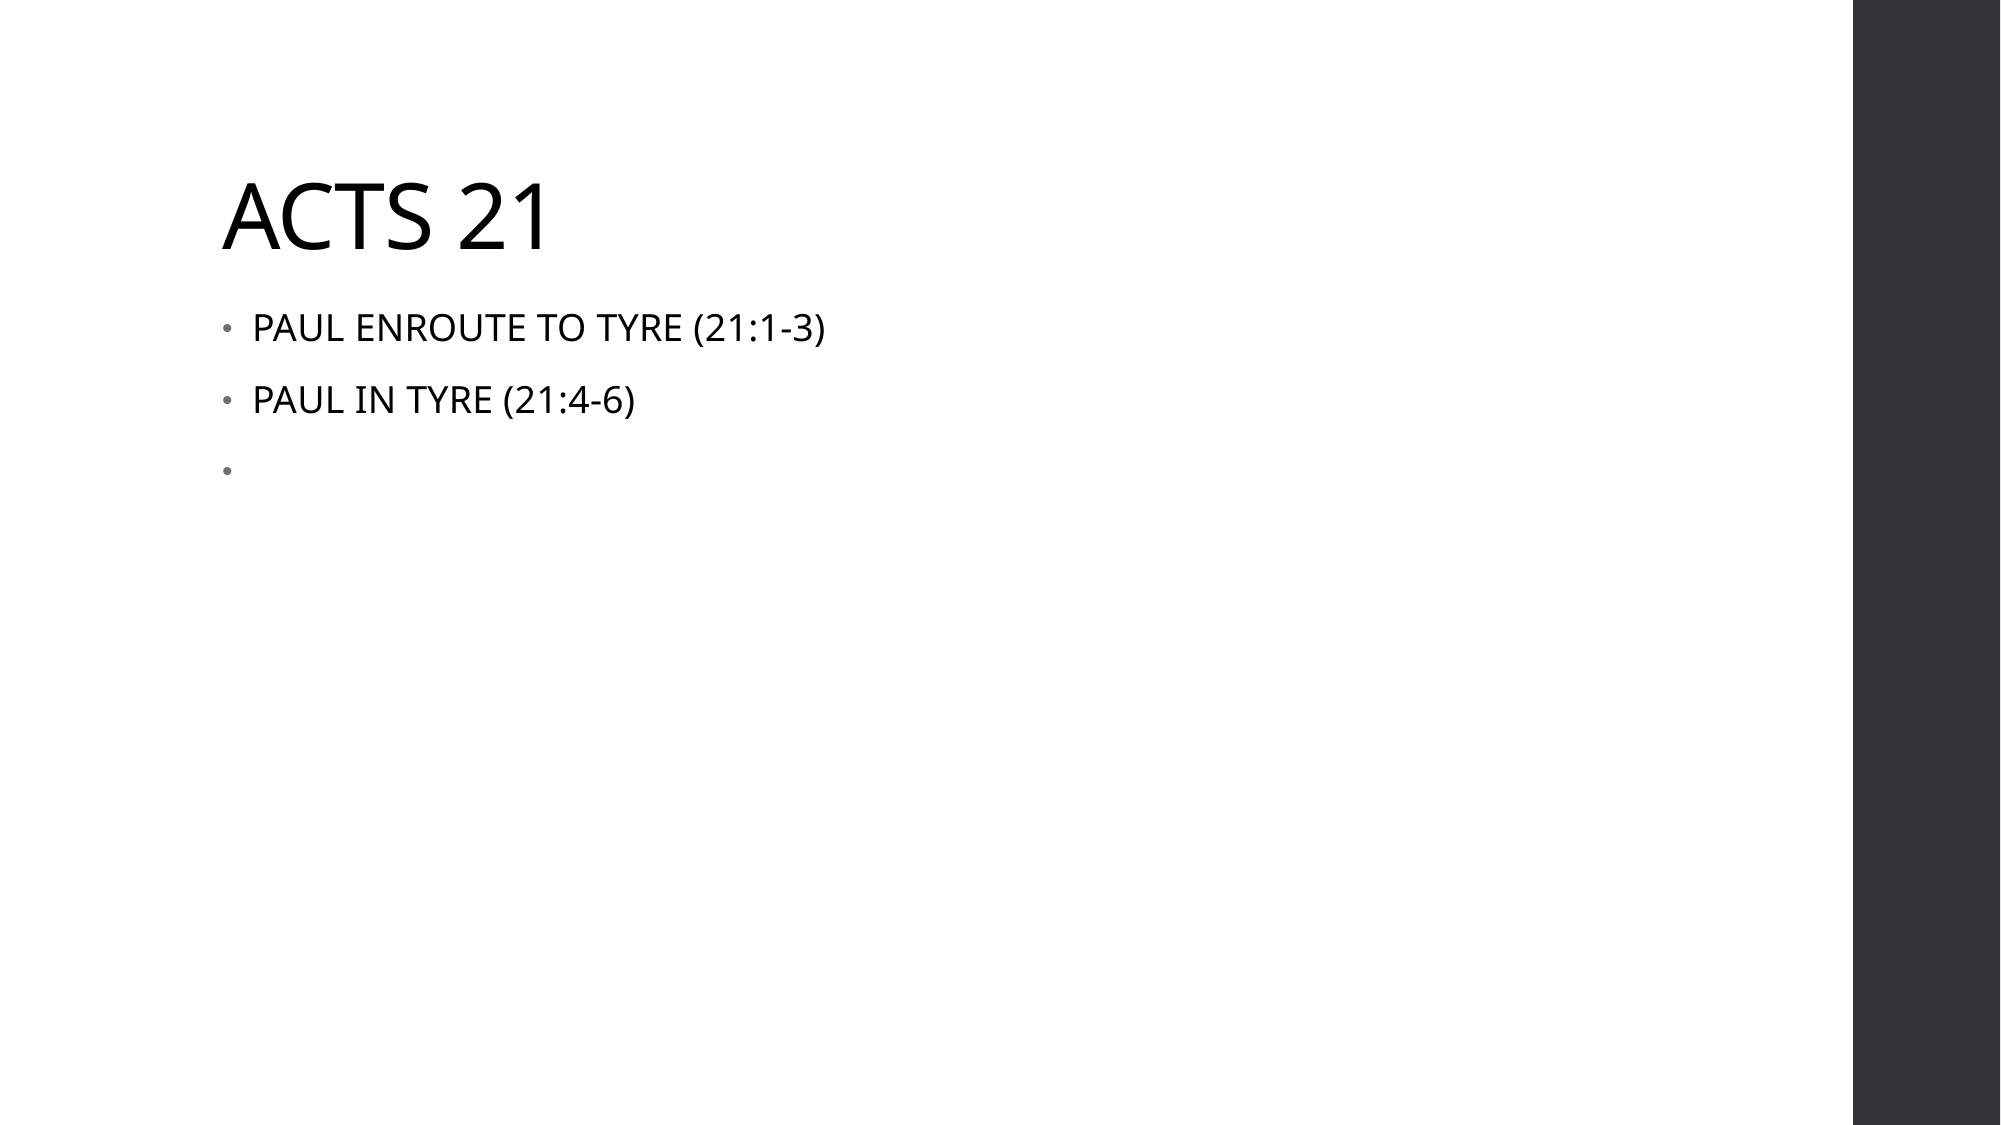

# ACTS 21
PAUL ENROUTE TO TYRE (21:1-3)
PAUL IN TYRE (21:4-6)